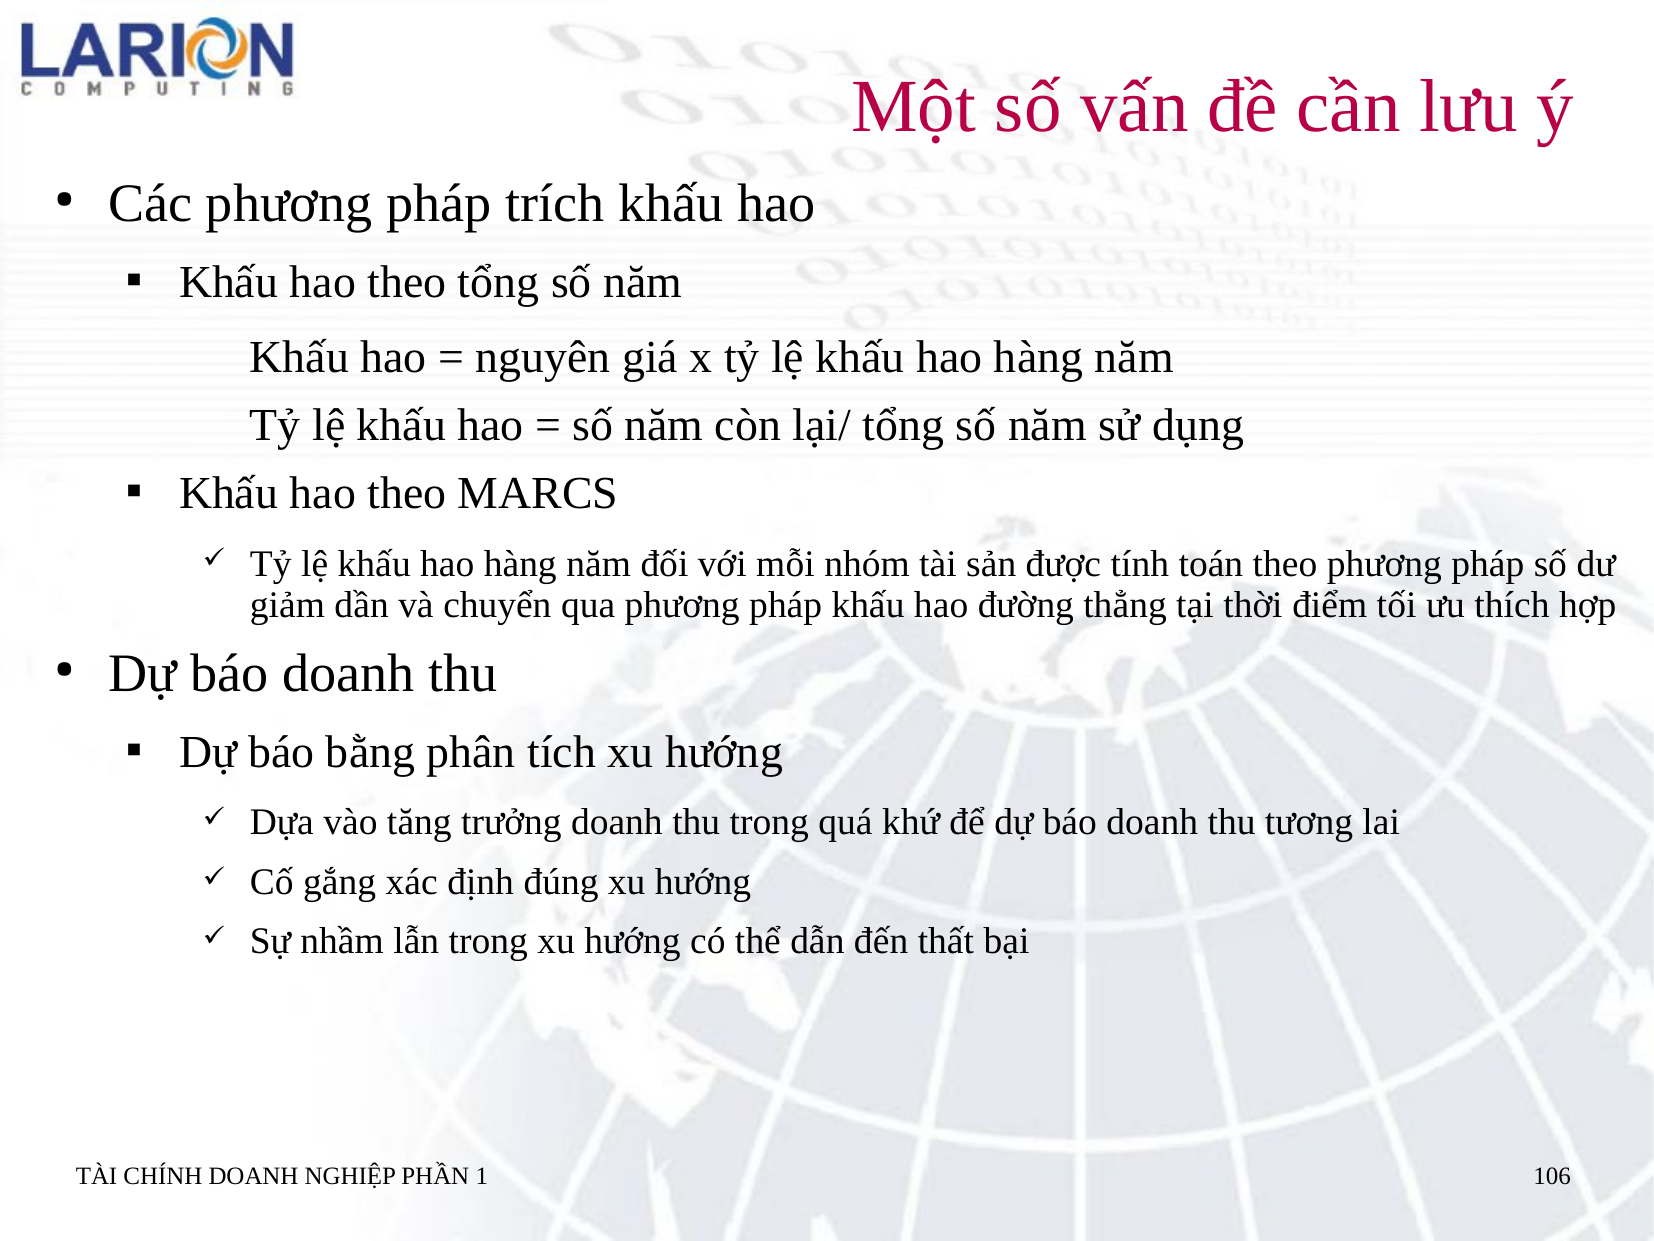

# Một số vấn đề cần lưu ý
Các phương pháp trích khấu hao
Khấu hao theo tổng số năm
Khấu hao = nguyên giá x tỷ lệ khấu hao hàng năm
Tỷ lệ khấu hao = số năm còn lại/ tổng số năm sử dụng
Khấu hao theo MARCS
Tỷ lệ khấu hao hàng năm đối với mỗi nhóm tài sản được tính toán theo phương pháp số dư giảm dần và chuyển qua phương pháp khấu hao đường thẳng tại thời điểm tối ưu thích hợp
Dự báo doanh thu
Dự báo bằng phân tích xu hướng
Dựa vào tăng trưởng doanh thu trong quá khứ để dự báo doanh thu tương lai
Cố gắng xác định đúng xu hướng
Sự nhầm lẫn trong xu hướng có thể dẫn đến thất bại
TÀI CHÍNH DOANH NGHIỆP PHẦN 1
106